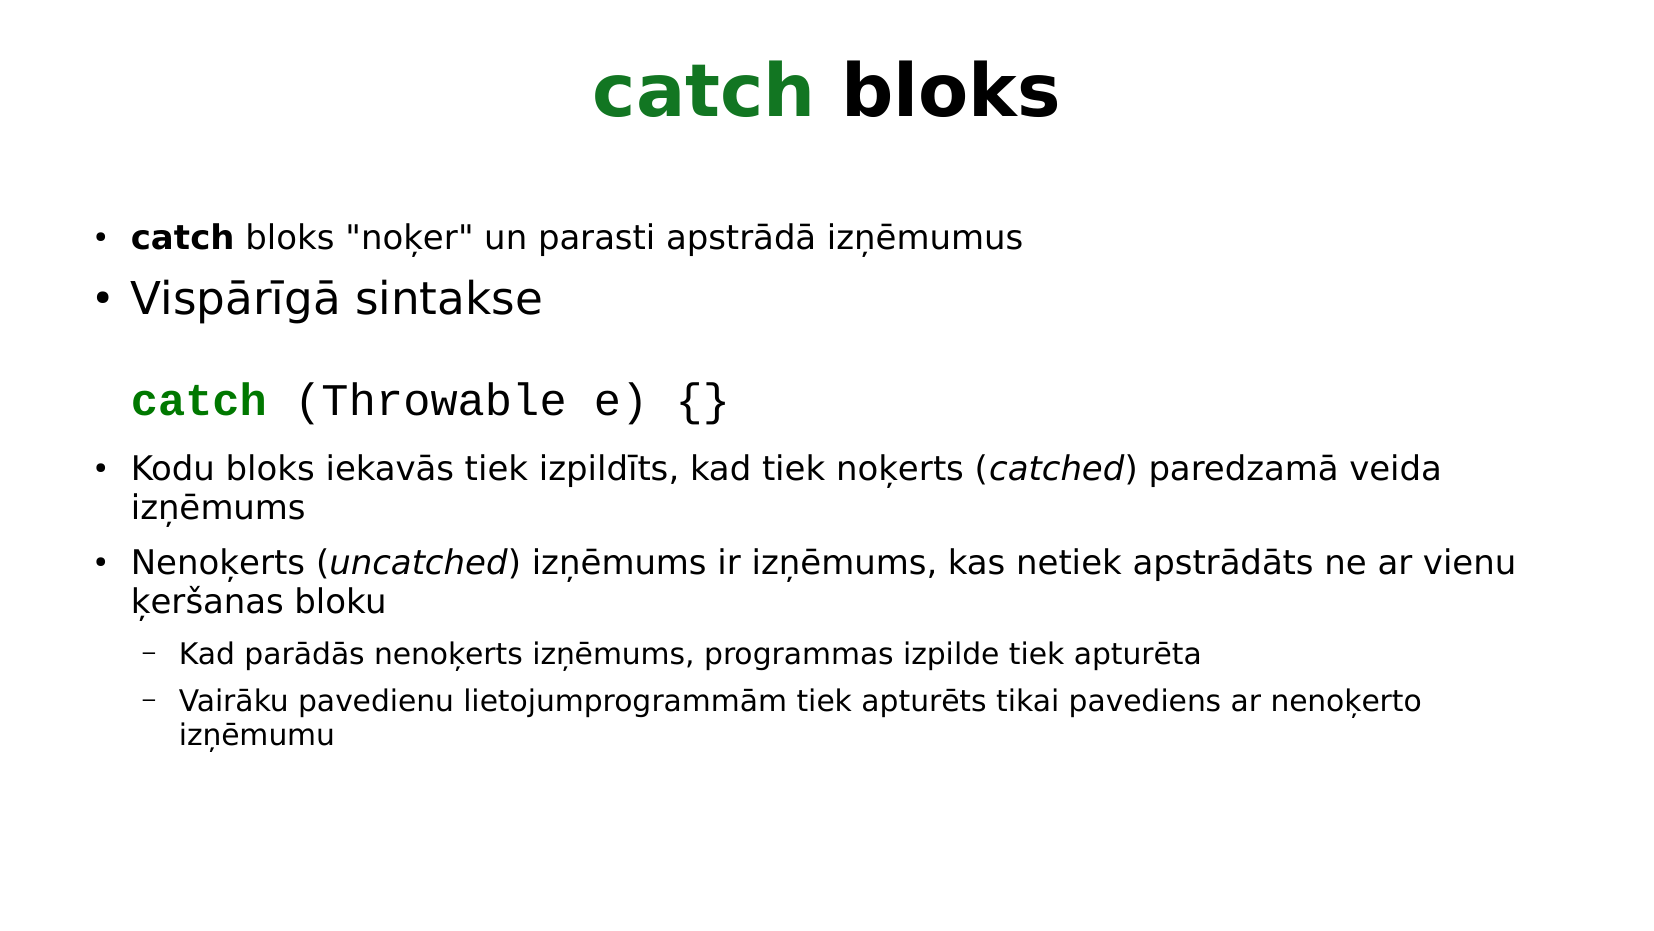

# catch bloks
catch bloks "noķer" un parasti apstrādā izņēmumus
Vispārīgā sintakse
catch (Throwable e) {}
Kodu bloks iekavās tiek izpildīts, kad tiek noķerts (catched) paredzamā veida izņēmums
Nenoķerts (uncatched) izņēmums ir izņēmums, kas netiek apstrādāts ne ar vienu ķeršanas bloku
Kad parādās nenoķerts izņēmums, programmas izpilde tiek apturēta
Vairāku pavedienu lietojumprogrammām tiek apturēts tikai pavediens ar nenoķerto izņēmumu